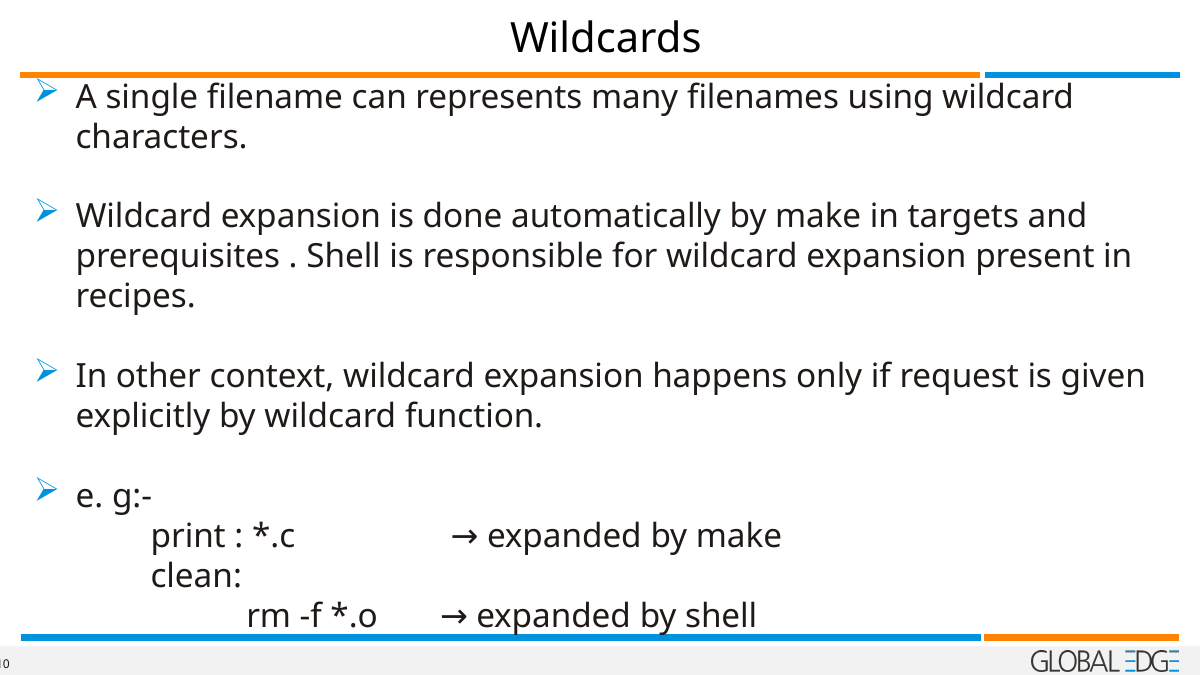

Wildcards
# A single filename can represents many filenames using wildcard characters.
Wildcard expansion is done automatically by make in targets and prerequisites . Shell is responsible for wildcard expansion present in recipes.
In other context, wildcard expansion happens only if request is given explicitly by wildcard function.
e. g:-
	print : *.c			→ expanded by make
	clean:
rm -f *.o	 → expanded by shell